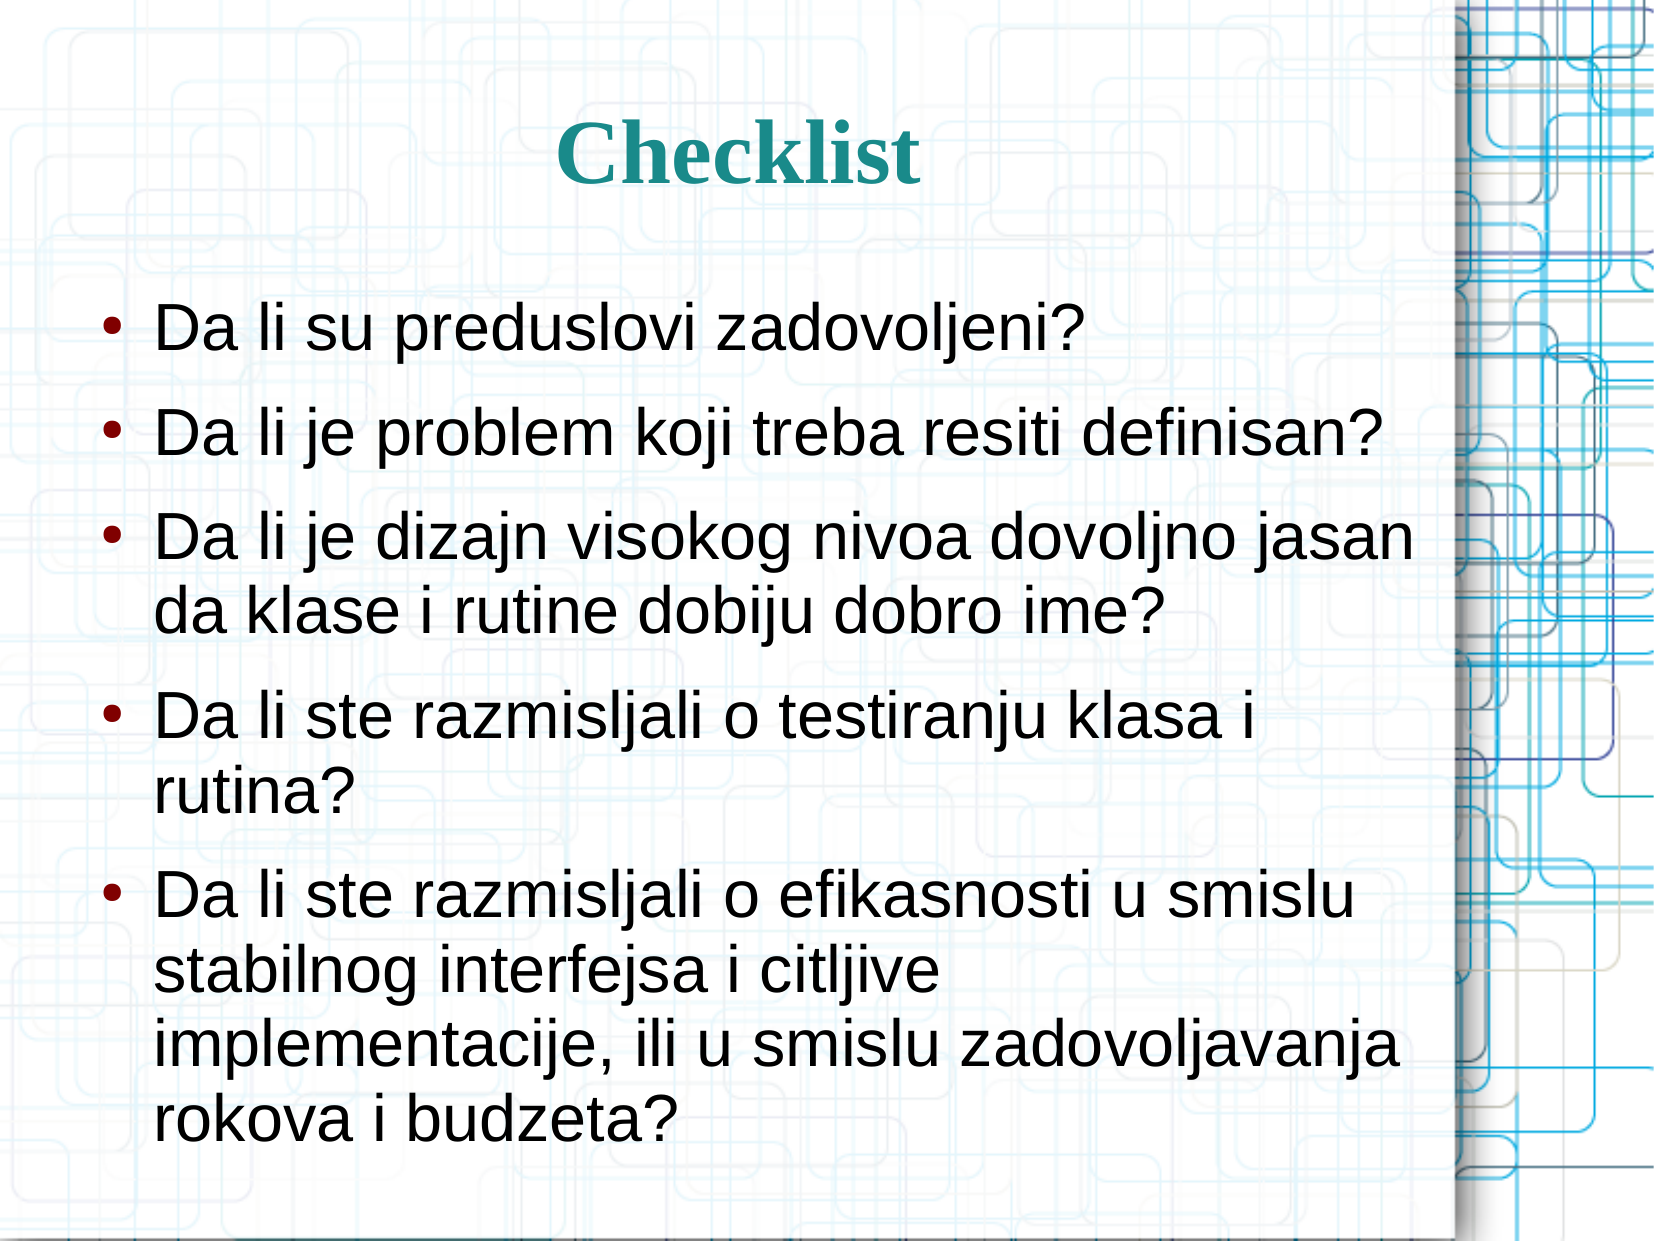

# Checklist
Da li su preduslovi zadovoljeni?
Da li je problem koji treba resiti definisan?
Da li je dizajn visokog nivoa dovoljno jasan da klase i rutine dobiju dobro ime?
Da li ste razmisljali o testiranju klasa i rutina?
Da li ste razmisljali o efikasnosti u smislu stabilnog interfejsa i citljive implementacije, ili u smislu zadovoljavanja rokova i budzeta?